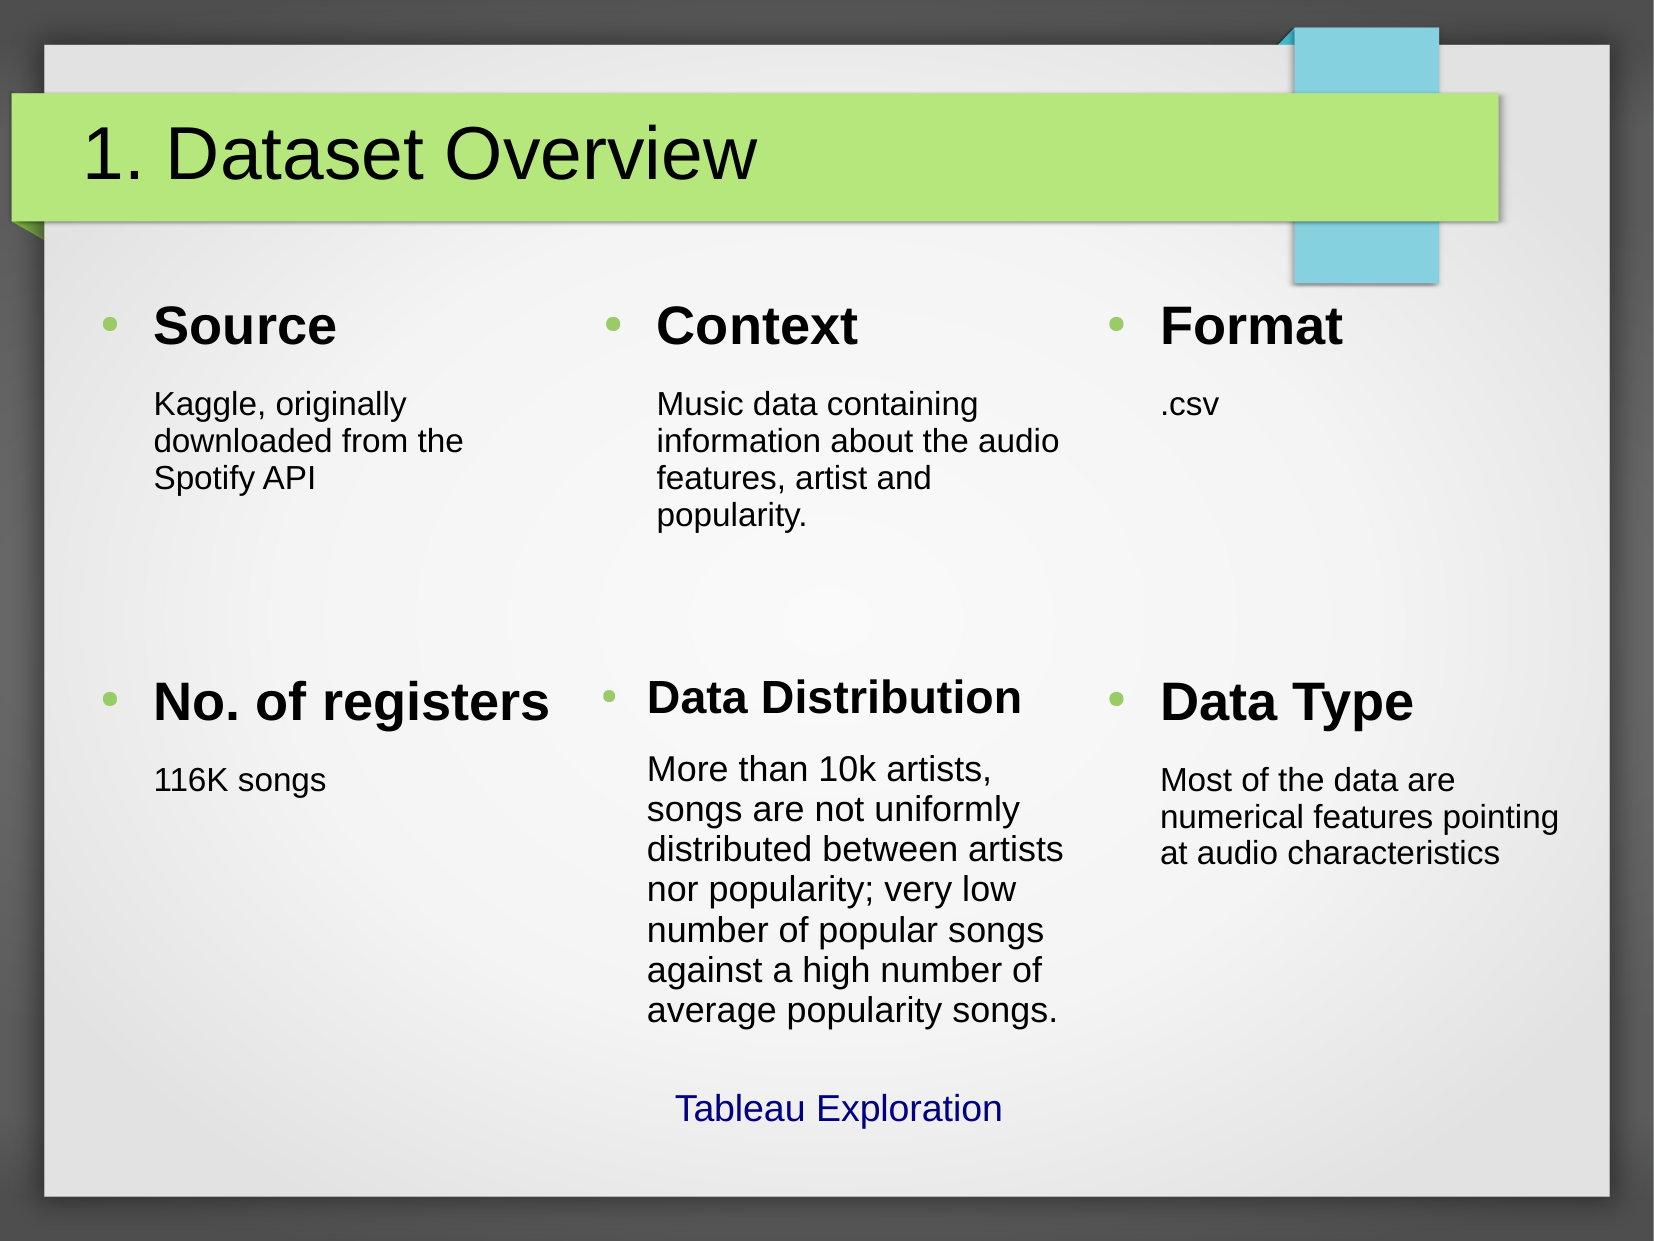

# 1. Dataset Overview
Source
Kaggle, originally downloaded from the Spotify API
Context
Music data containing information about the audio features, artist and popularity.
Format
.csv
No. of registers
116K songs
Data Distribution
More than 10k artists, songs are not uniformly distributed between artists nor popularity; very low number of popular songs against a high number of average popularity songs.
Data Type
Most of the data are numerical features pointing at audio characteristics
Tableau Exploration